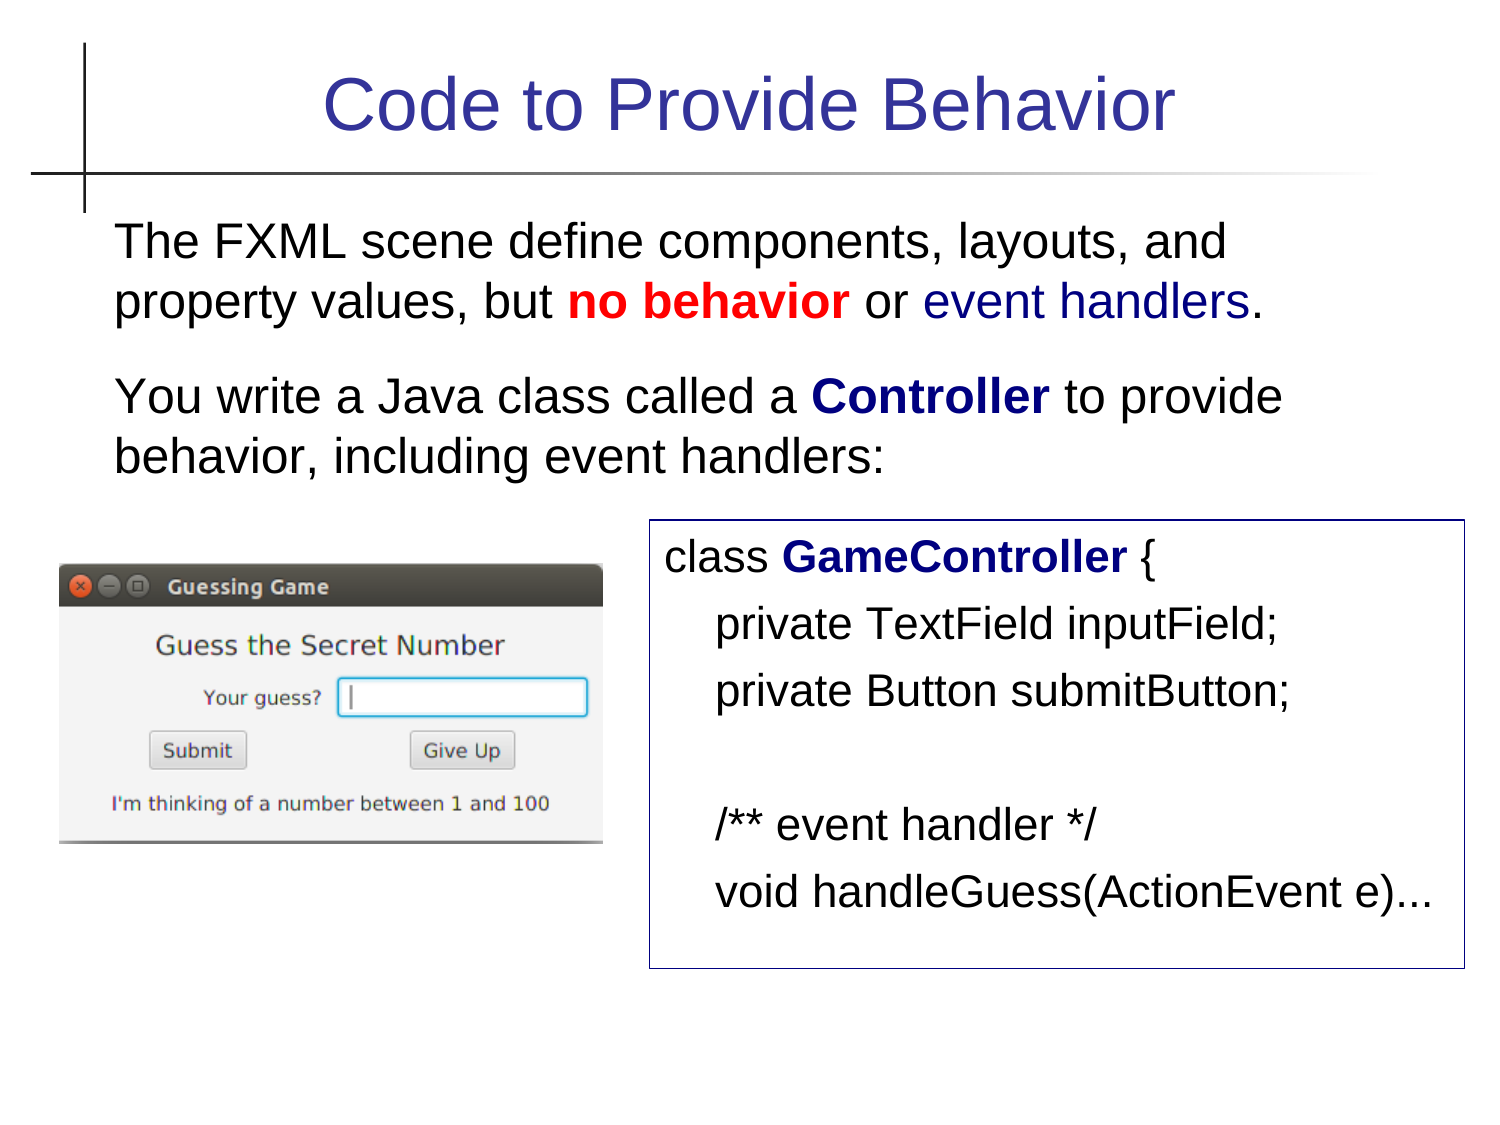

# Code to Provide Behavior
The FXML scene define components, layouts, and property values, but no behavior or event handlers.
You write a Java class called a Controller to provide behavior, including event handlers:
class GameController {
 private TextField inputField;
 private Button submitButton;
 /** event handler */
 void handleGuess(ActionEvent e)...